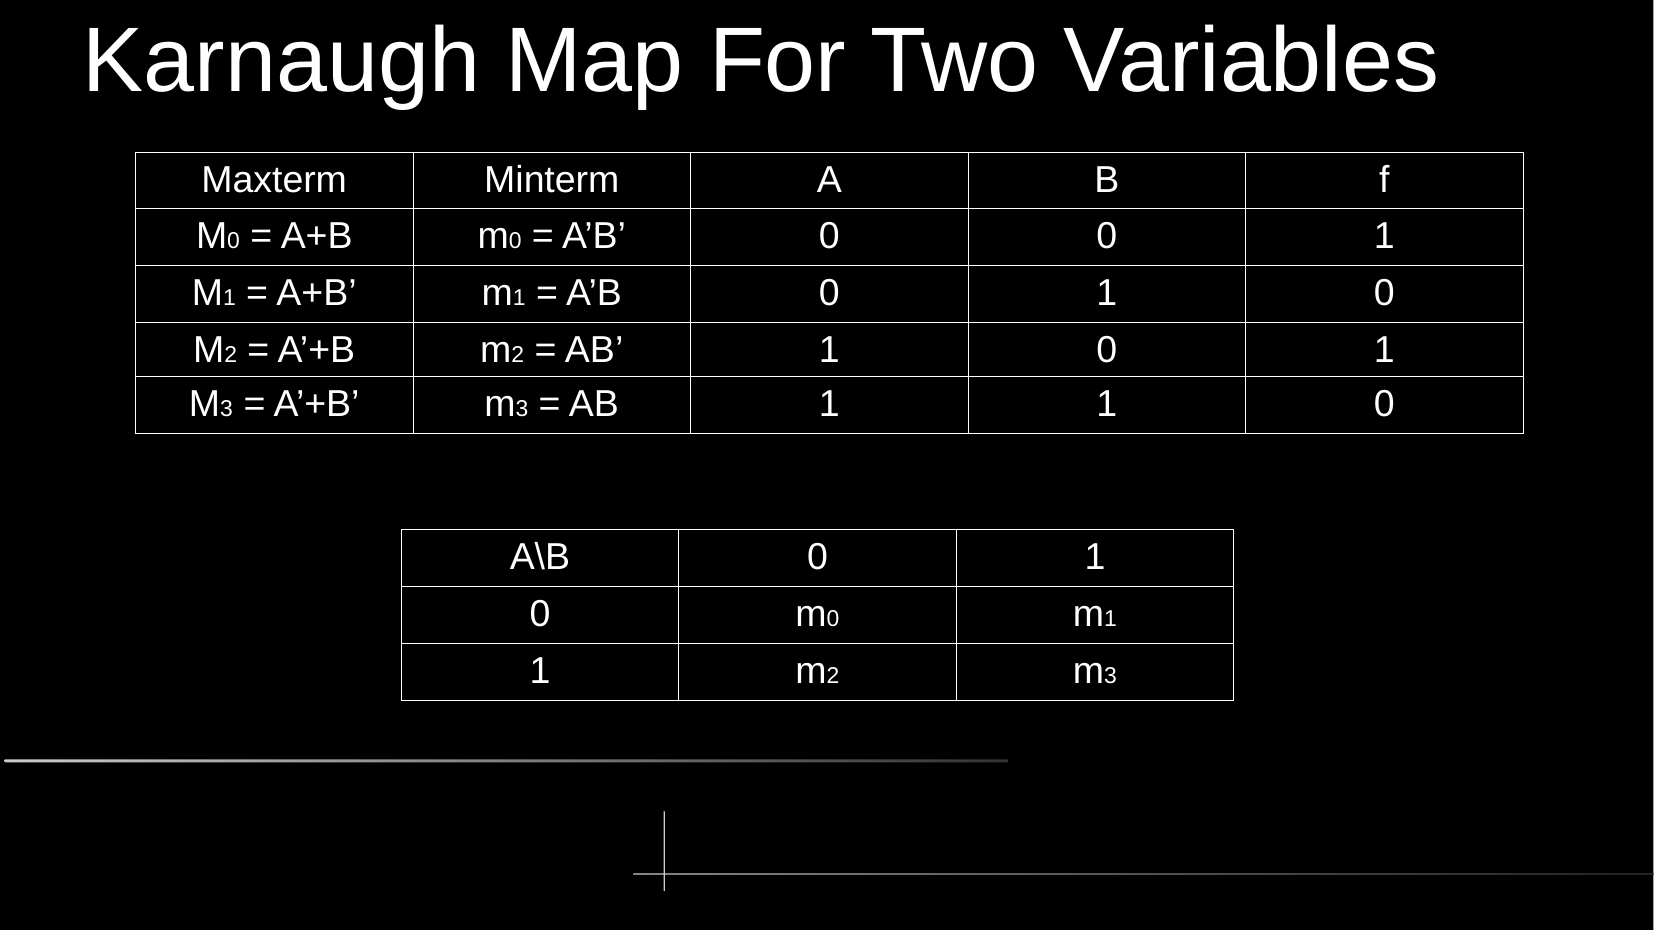

# Karnaugh Map For Two Variables
| Maxterm | Minterm | A | B | f |
| --- | --- | --- | --- | --- |
| M0 = A+B | m0 = A’B’ | 0 | 0 | 1 |
| M1 = A+B’ | m1 = A’B | 0 | 1 | 0 |
| M2 = A’+B | m2 = AB’ | 1 | 0 | 1 |
| M3 = A’+B’ | m3 = AB | 1 | 1 | 0 |
| A\B | 0 | 1 |
| --- | --- | --- |
| 0 | m0 | m1 |
| 1 | m2 | m3 |